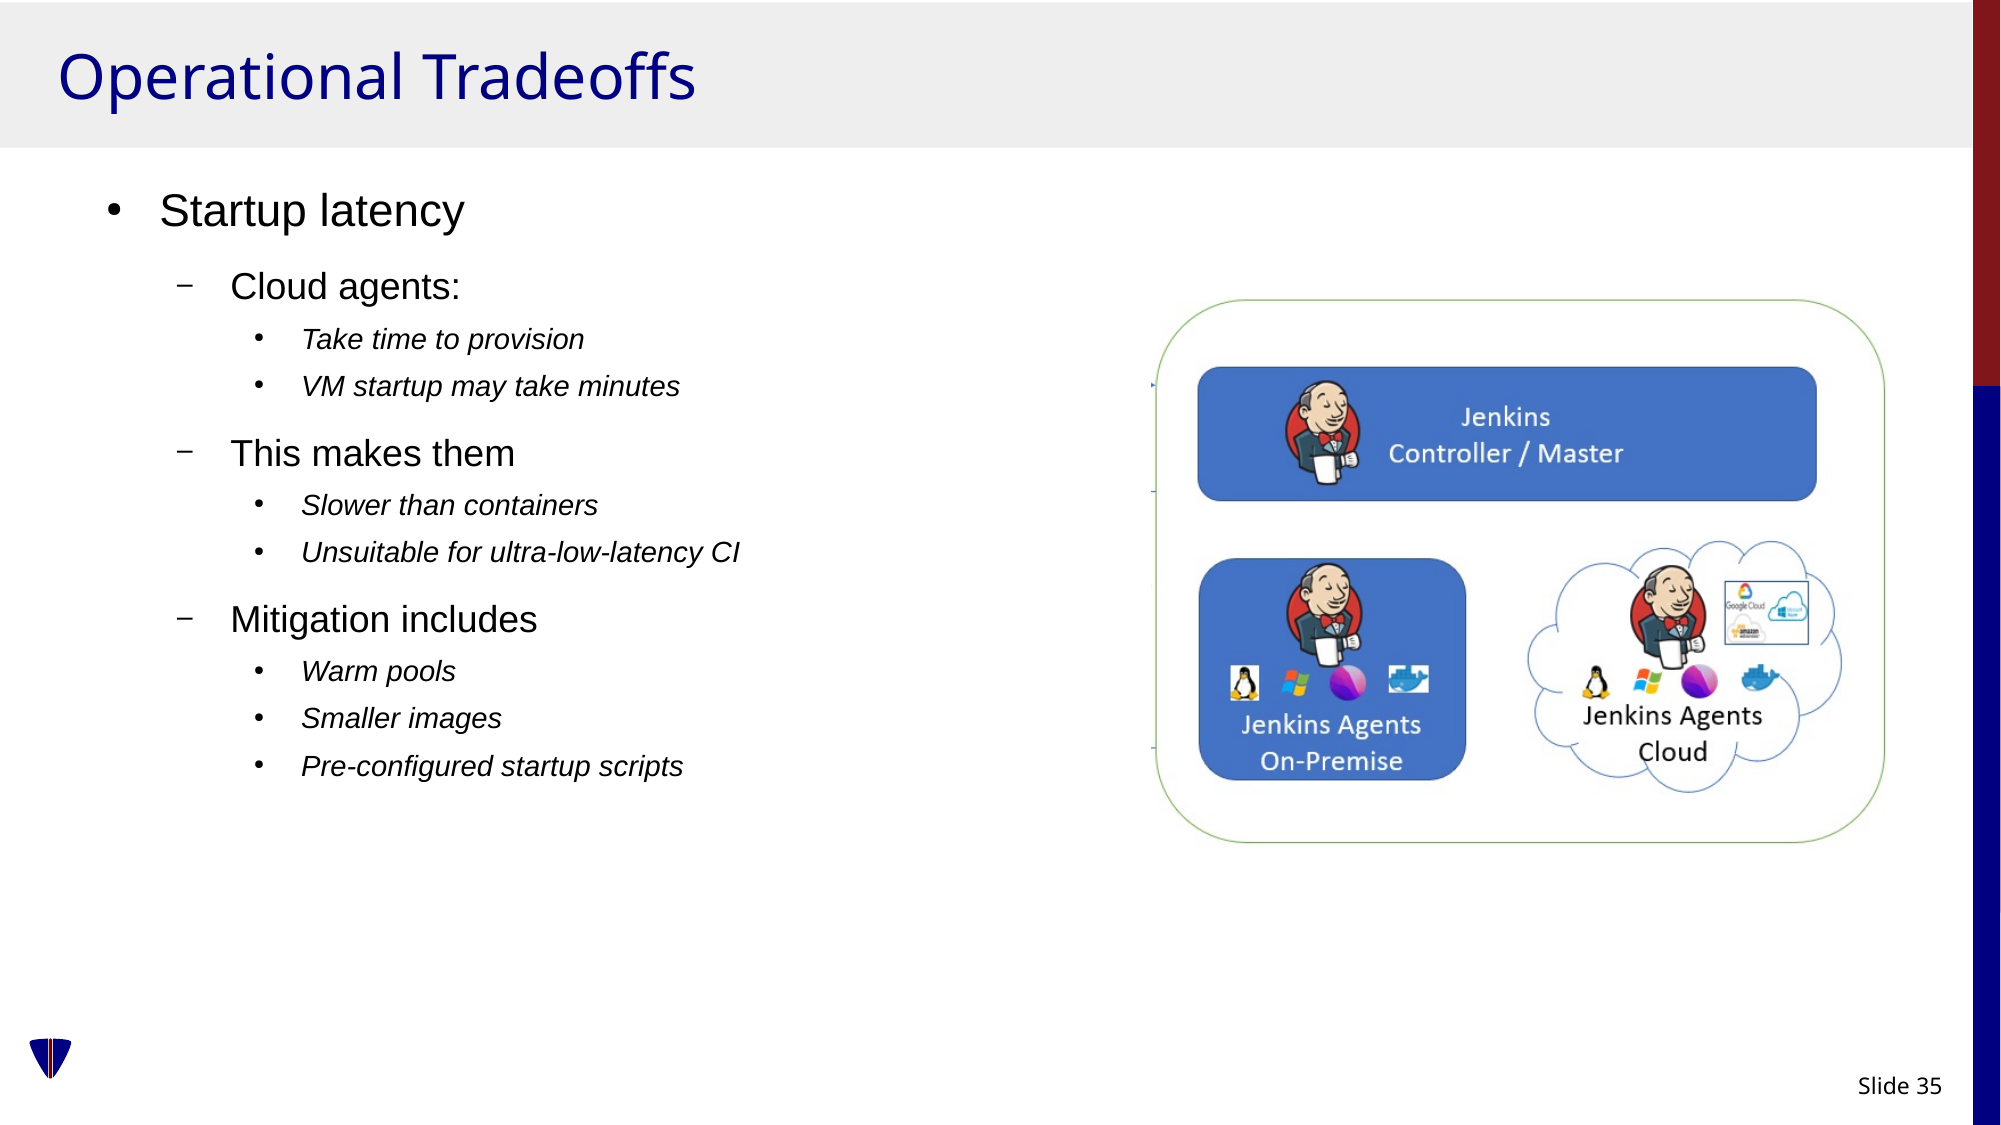

# Operational Tradeoffs
Startup latency
Cloud agents:
Take time to provision
VM startup may take minutes
This makes them
Slower than containers
Unsuitable for ultra-low-latency CI
Mitigation includes
Warm pools
Smaller images
Pre-configured startup scripts